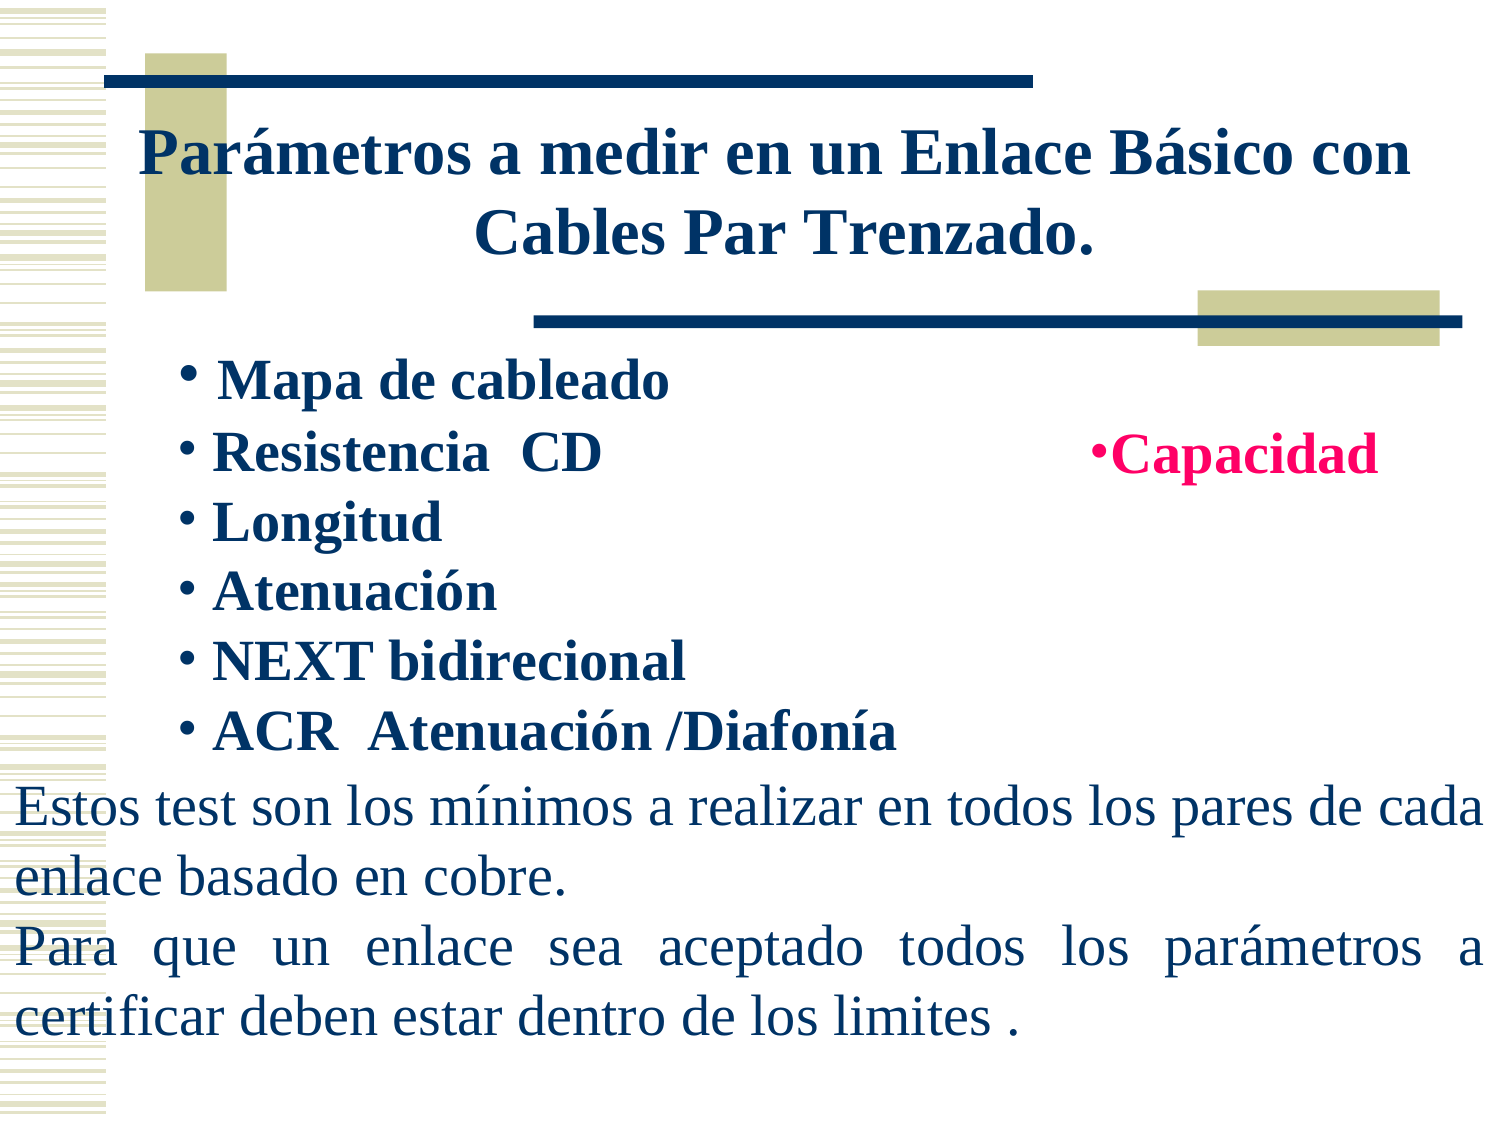

Parámetros a medir en un Enlace Básico con
Cables Par Trenzado.
 Mapa de cableado
 Resistencia CD
 Longitud
 Atenuación
 NEXT bidirecional
 ACR Atenuación /Diafonía
Capacidad
Estos test son los mínimos a realizar en todos los pares de cada enlace basado en cobre.
Para que un enlace sea aceptado todos los parámetros a certificar deben estar dentro de los limites .